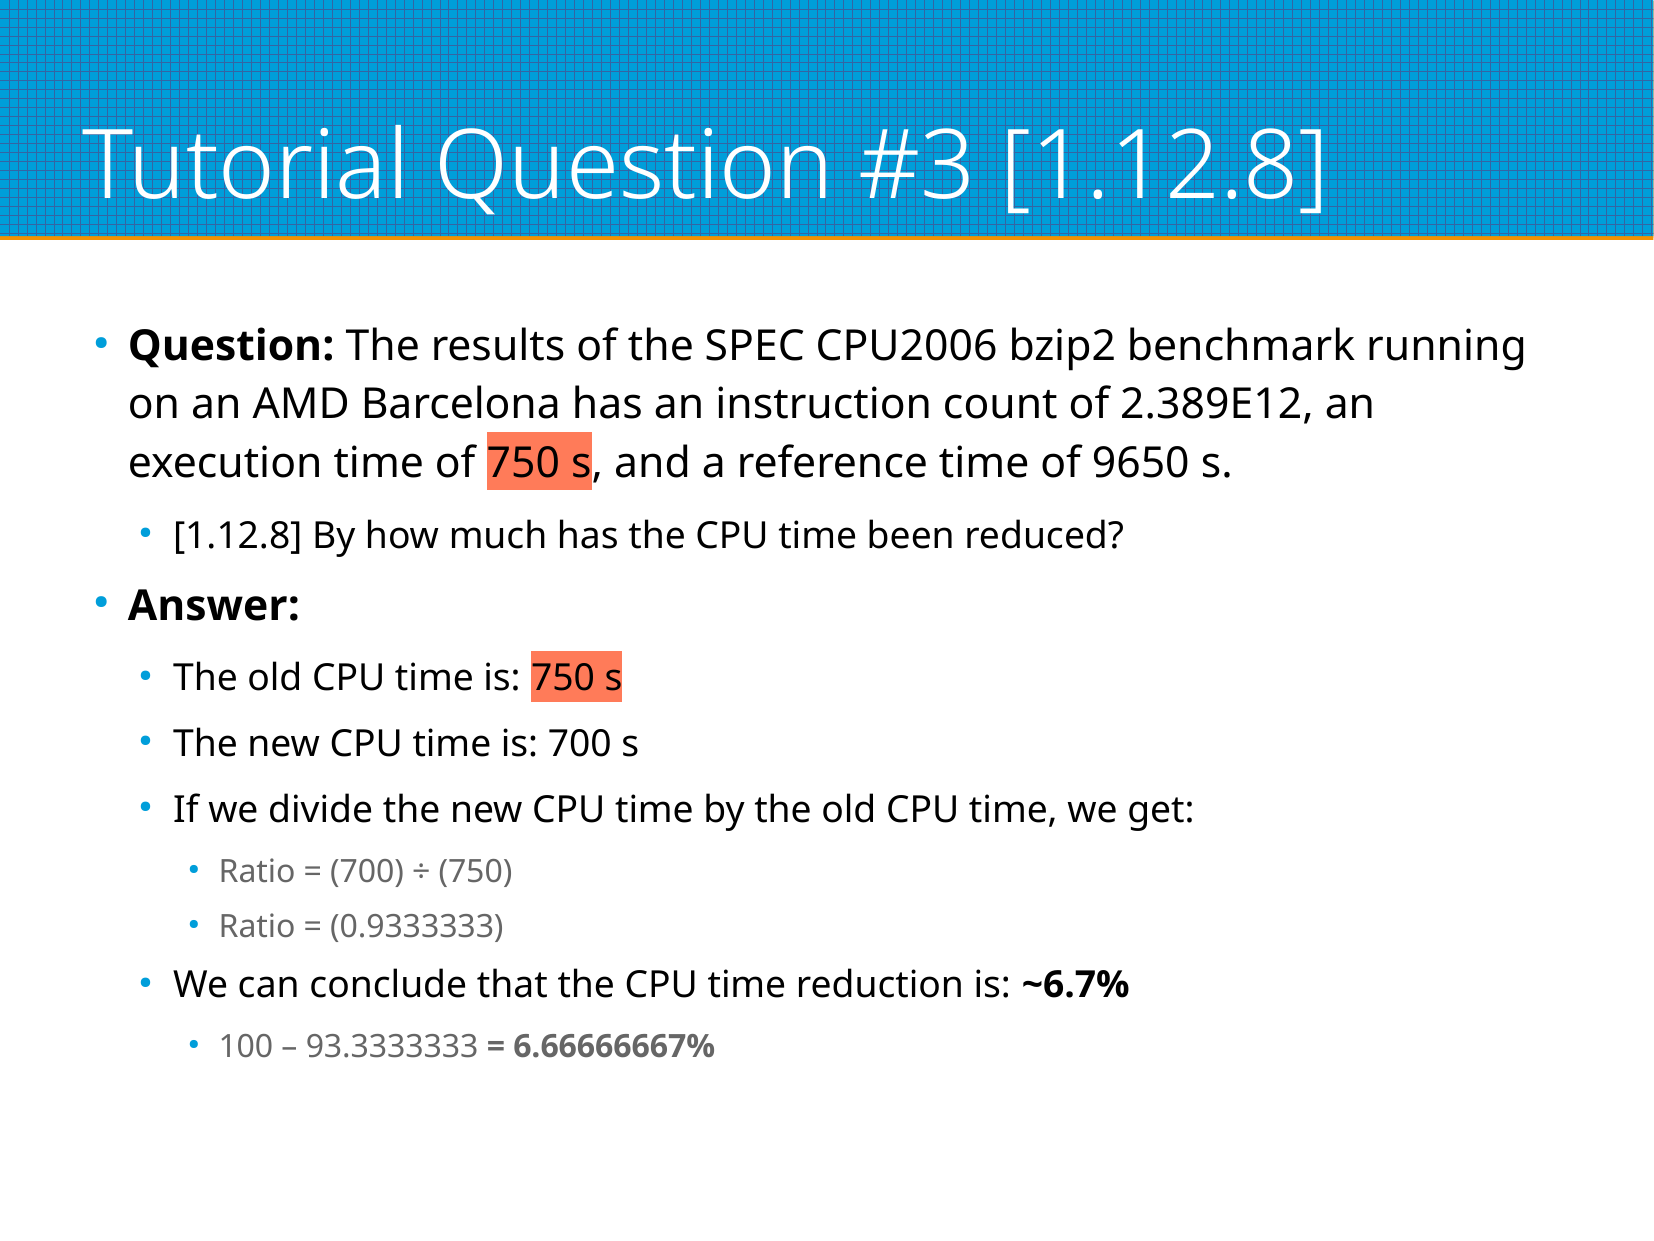

# Tutorial Question #3 [1.12.8]
Question: The results of the SPEC CPU2006 bzip2 benchmark running on an AMD Barcelona has an instruction count of 2.389E12, an execution time of 750 s, and a reference time of 9650 s.
[1.12.8] By how much has the CPU time been reduced?
Answer:
The old CPU time is: 750 s
The new CPU time is: 700 s
If we divide the new CPU time by the old CPU time, we get:
Ratio = (700) ÷ (750)
Ratio = (0.9333333)
We can conclude that the CPU time reduction is: ~6.7%
100 – 93.3333333 = 6.66666667%